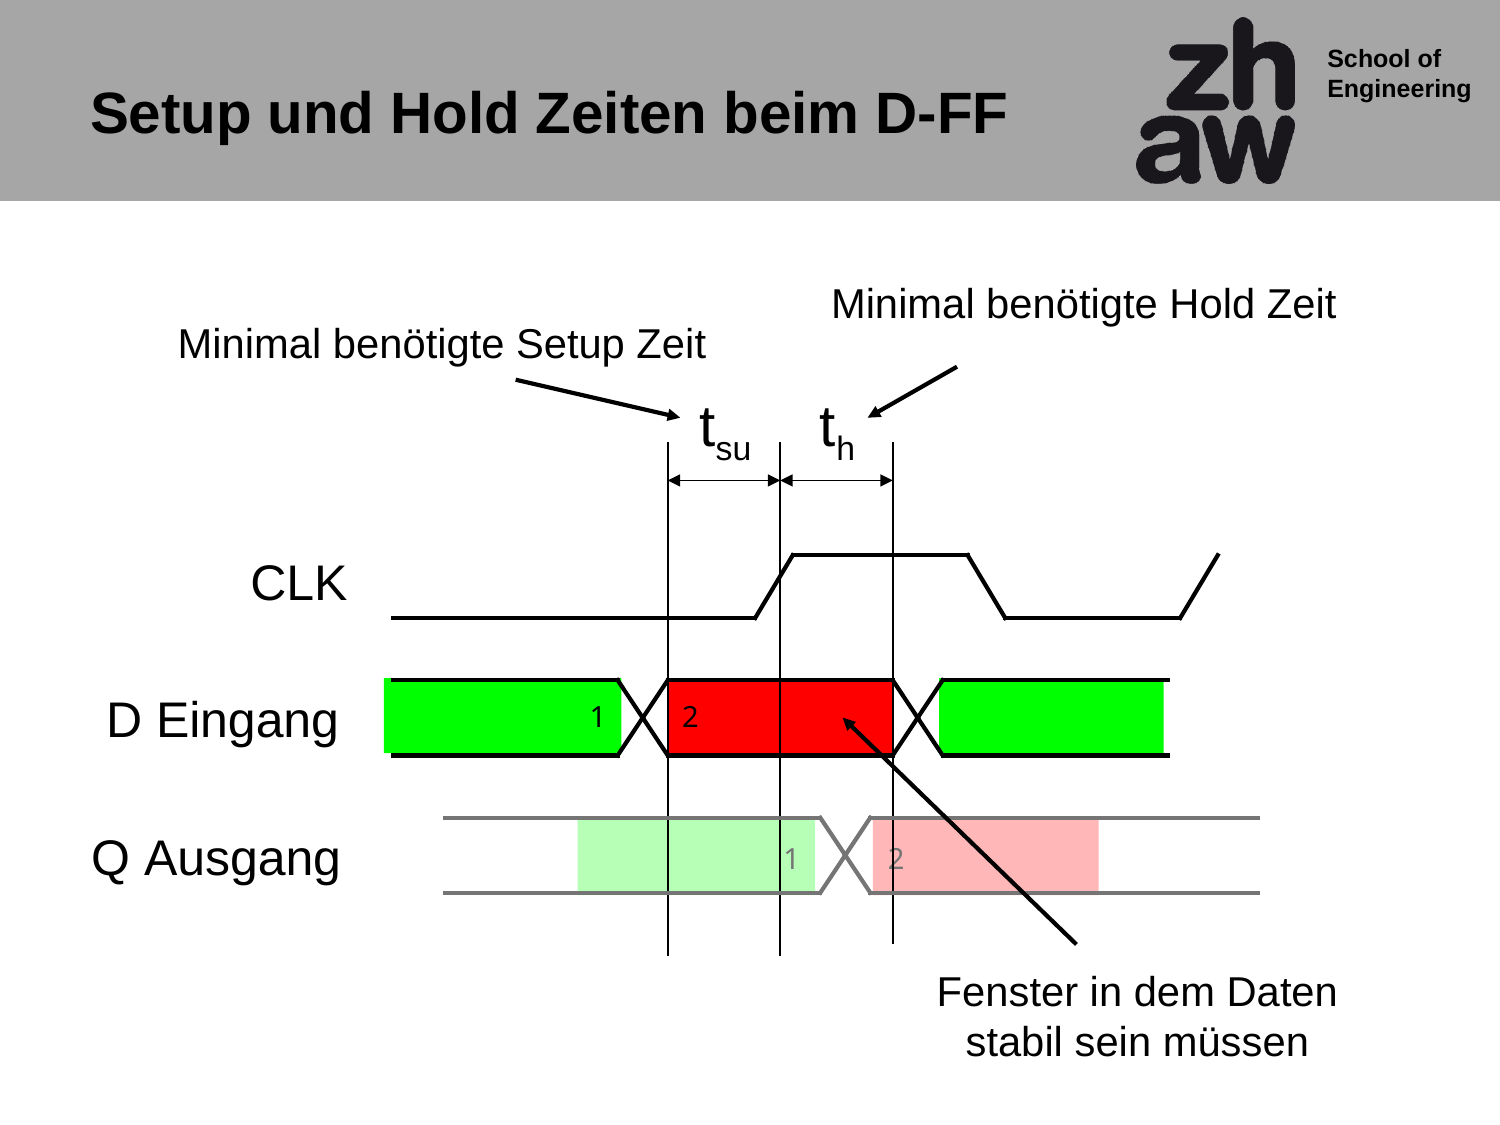

# Setup und Hold Zeiten beim D-FF
Minimal benötigte Hold Zeit
Minimal benötigte Setup Zeit
tsu
th
CLK
1
2
D Eingang
Q Ausgang
1
2
Fenster in dem Daten
stabil sein müssen